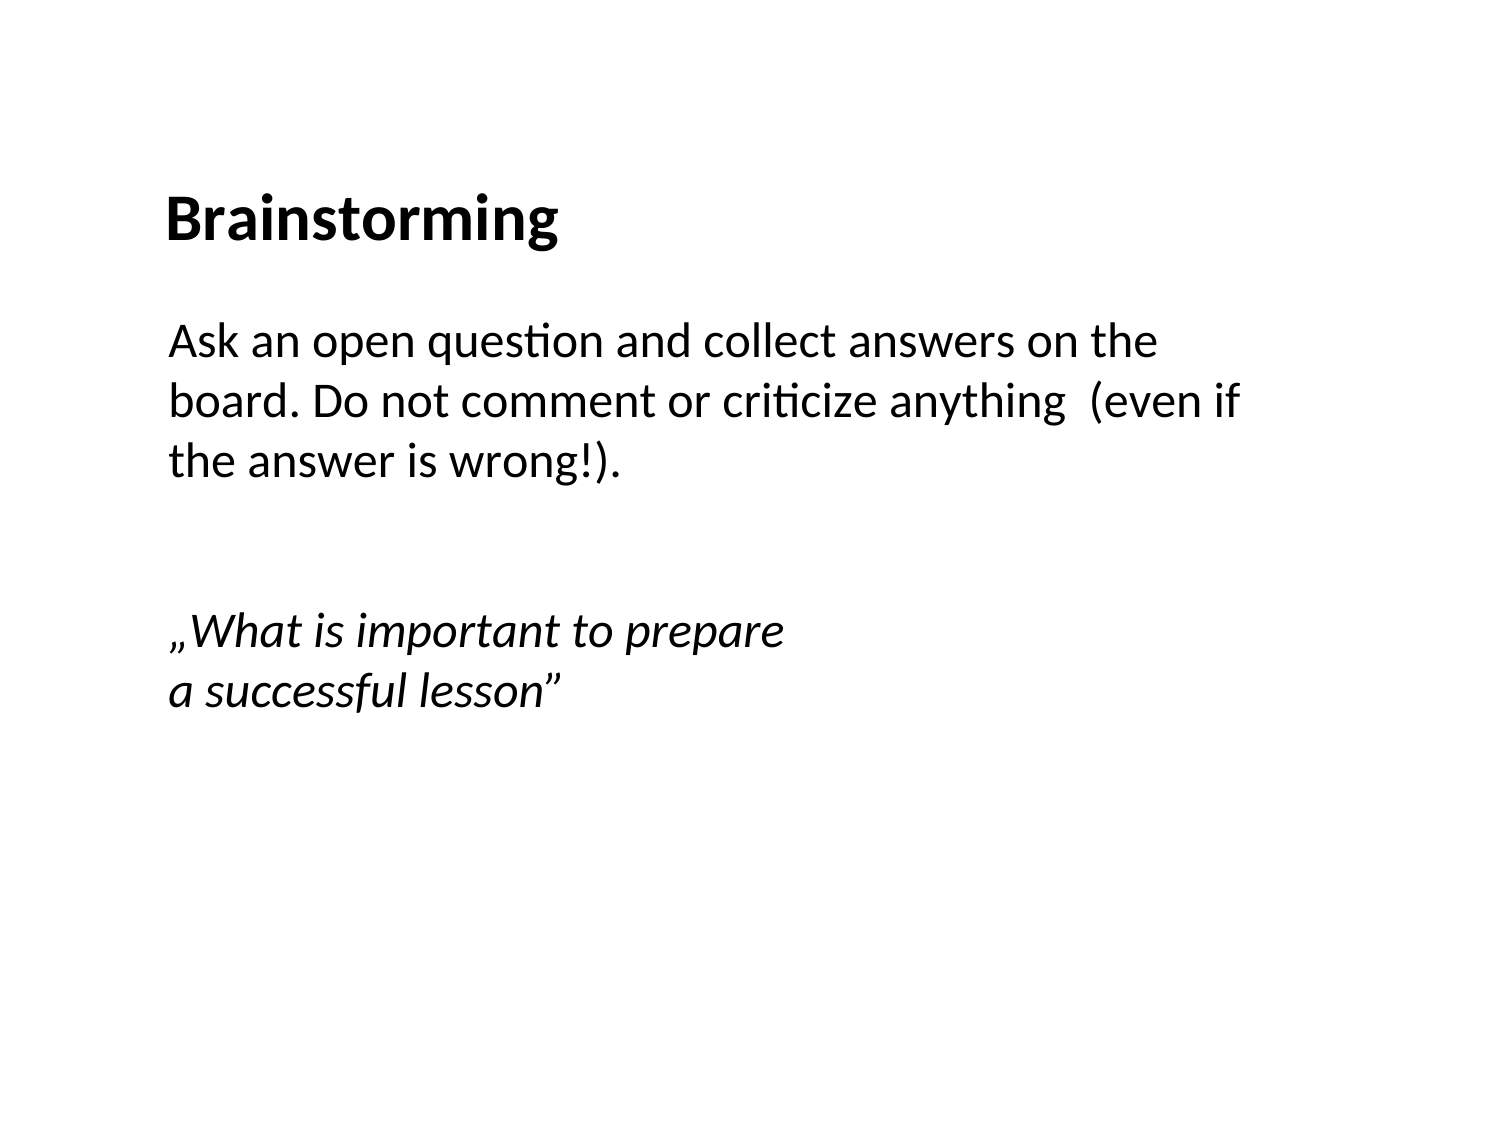

Brainstorming
Ask an open question and collect answers on the board. Do not comment or criticize anything (even if the answer is wrong!).
„What is important to prepare
a successful lesson”